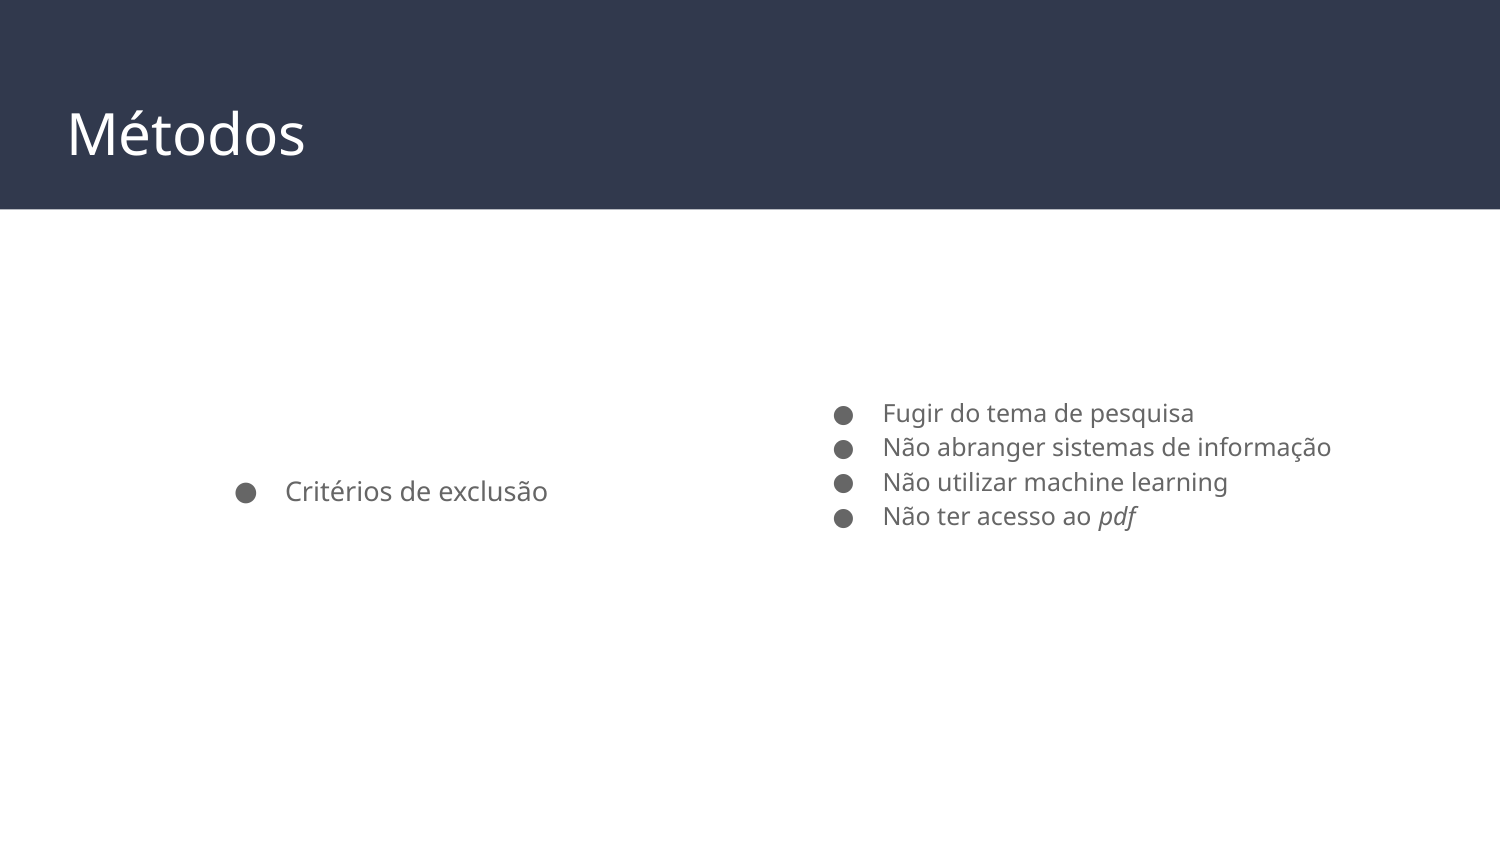

# Métodos
Critérios de exclusão
Fugir do tema de pesquisa
Não abranger sistemas de informação
Não utilizar machine learning
Não ter acesso ao pdf